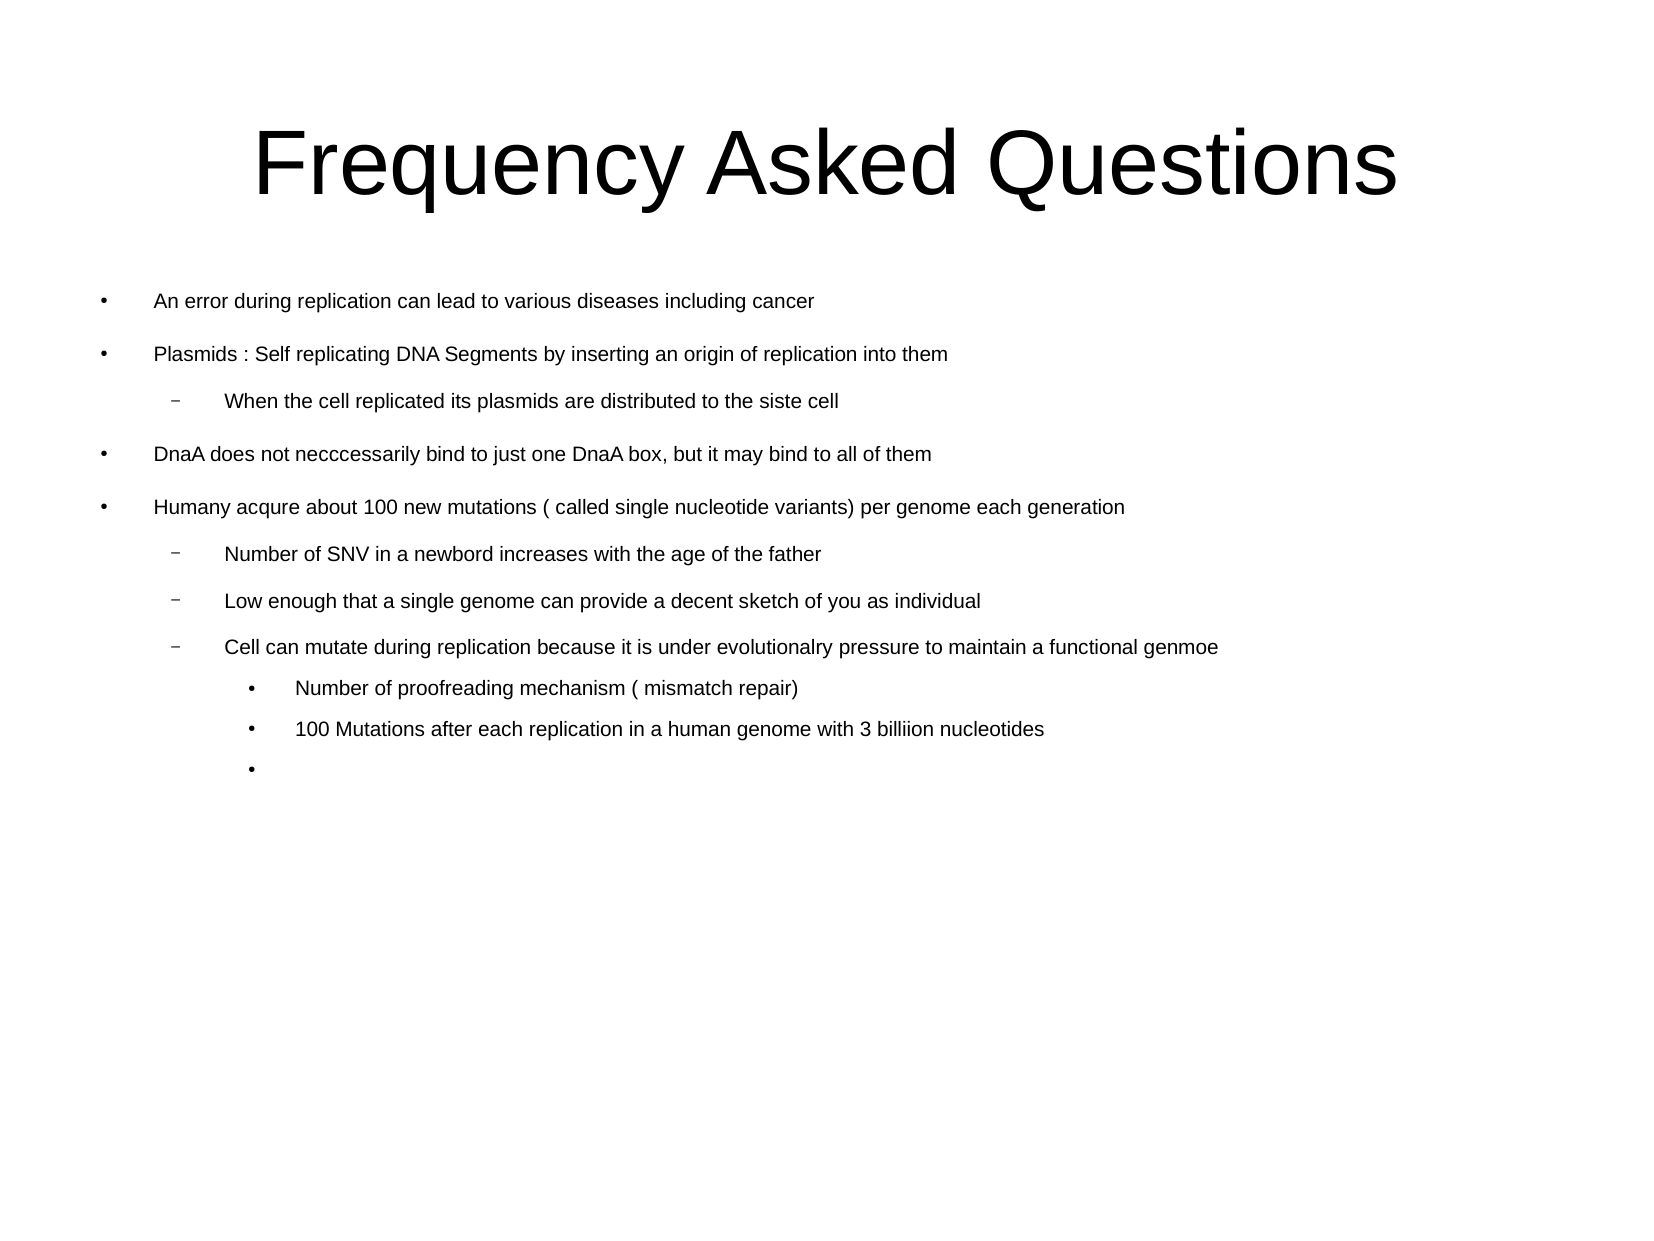

# Frequency Asked Questions
An error during replication can lead to various diseases including cancer
Plasmids : Self replicating DNA Segments by inserting an origin of replication into them
When the cell replicated its plasmids are distributed to the siste cell
DnaA does not necccessarily bind to just one DnaA box, but it may bind to all of them
Humany acqure about 100 new mutations ( called single nucleotide variants) per genome each generation
Number of SNV in a newbord increases with the age of the father
Low enough that a single genome can provide a decent sketch of you as individual
Cell can mutate during replication because it is under evolutionalry pressure to maintain a functional genmoe
Number of proofreading mechanism ( mismatch repair)
100 Mutations after each replication in a human genome with 3 billiion nucleotides